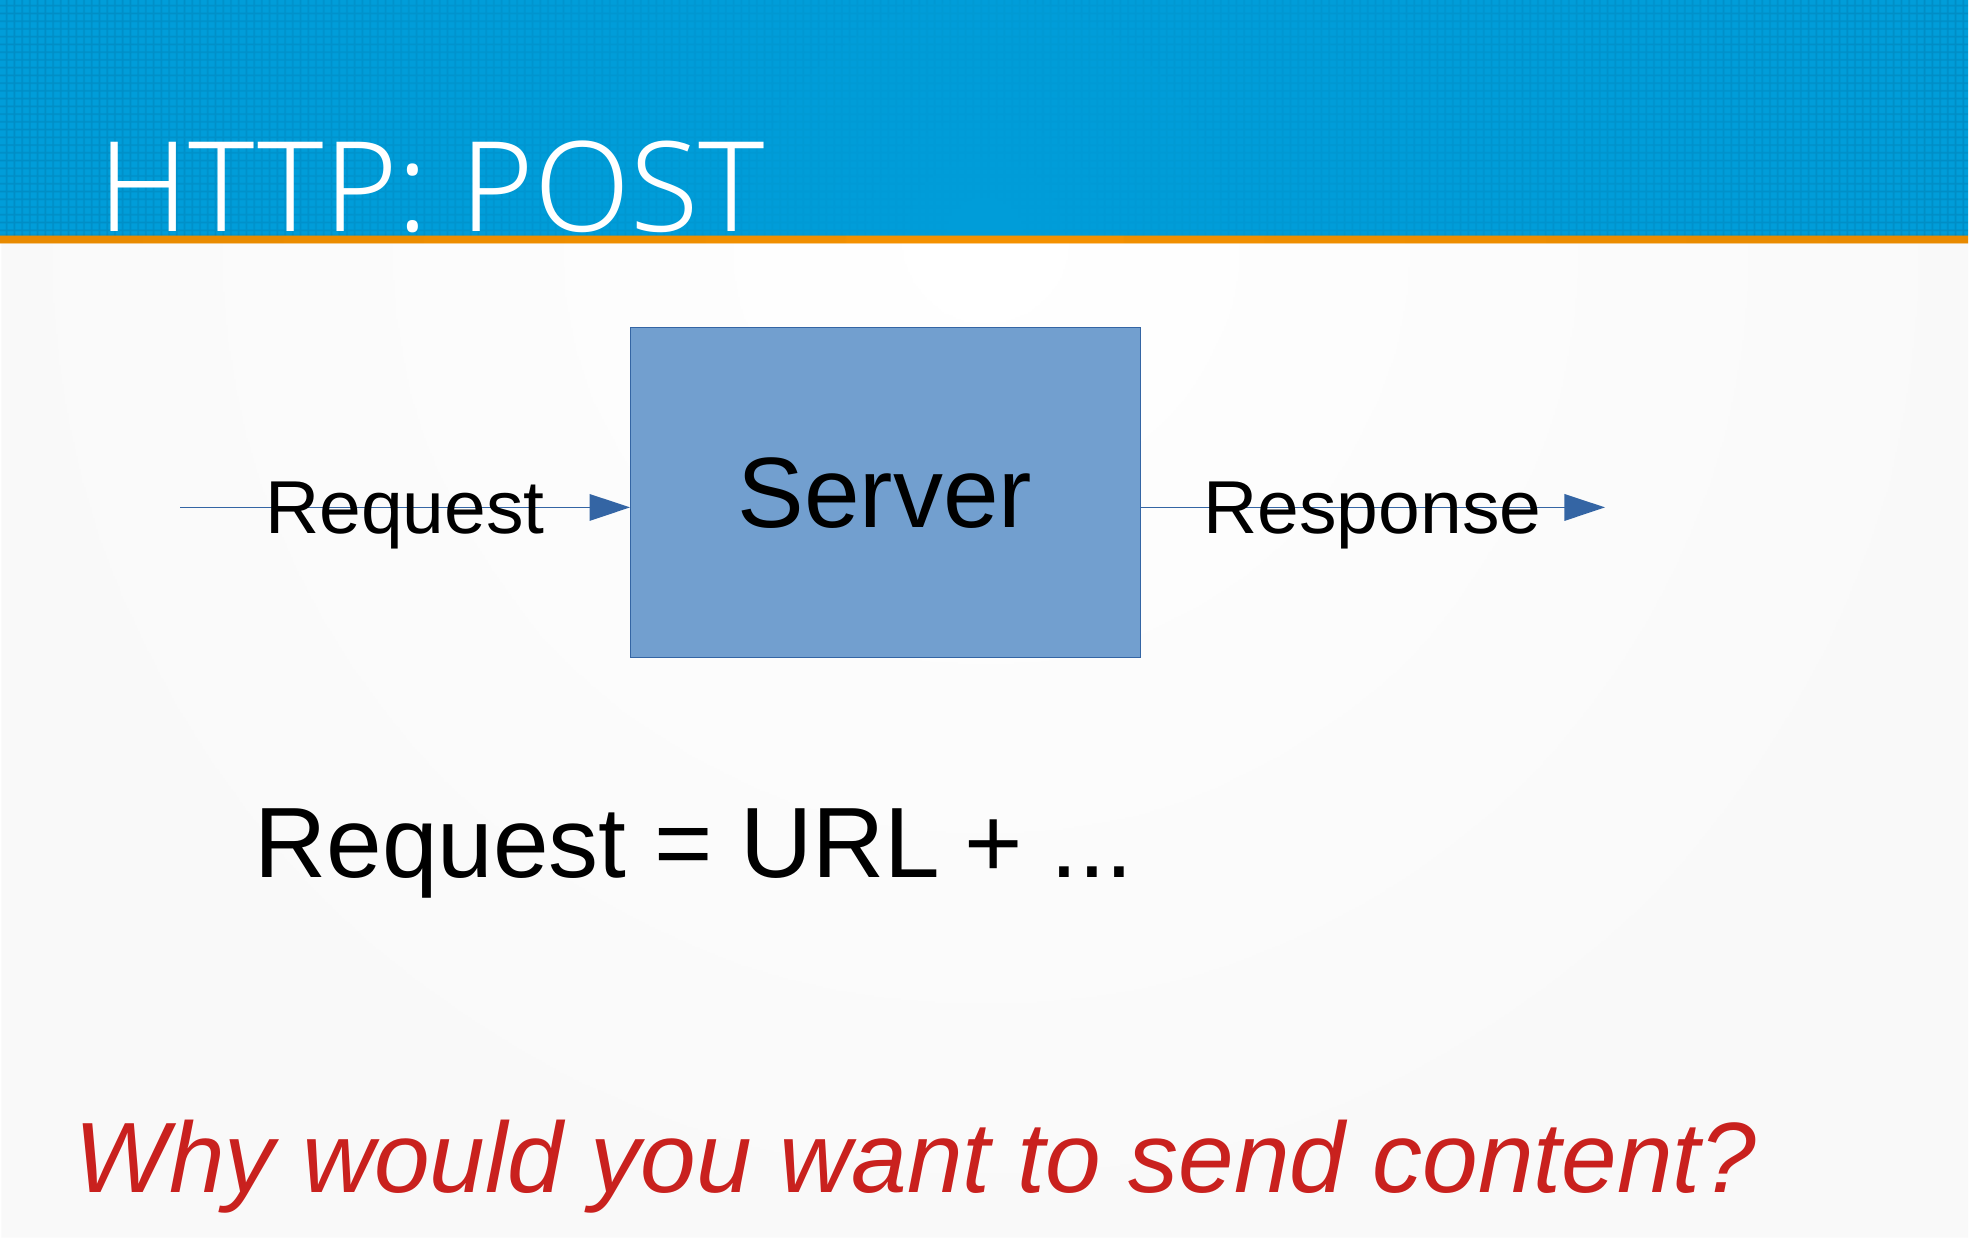

# HTTP: POST
Server
Request
Response
Request = URL + ...
Why would you want to send content?